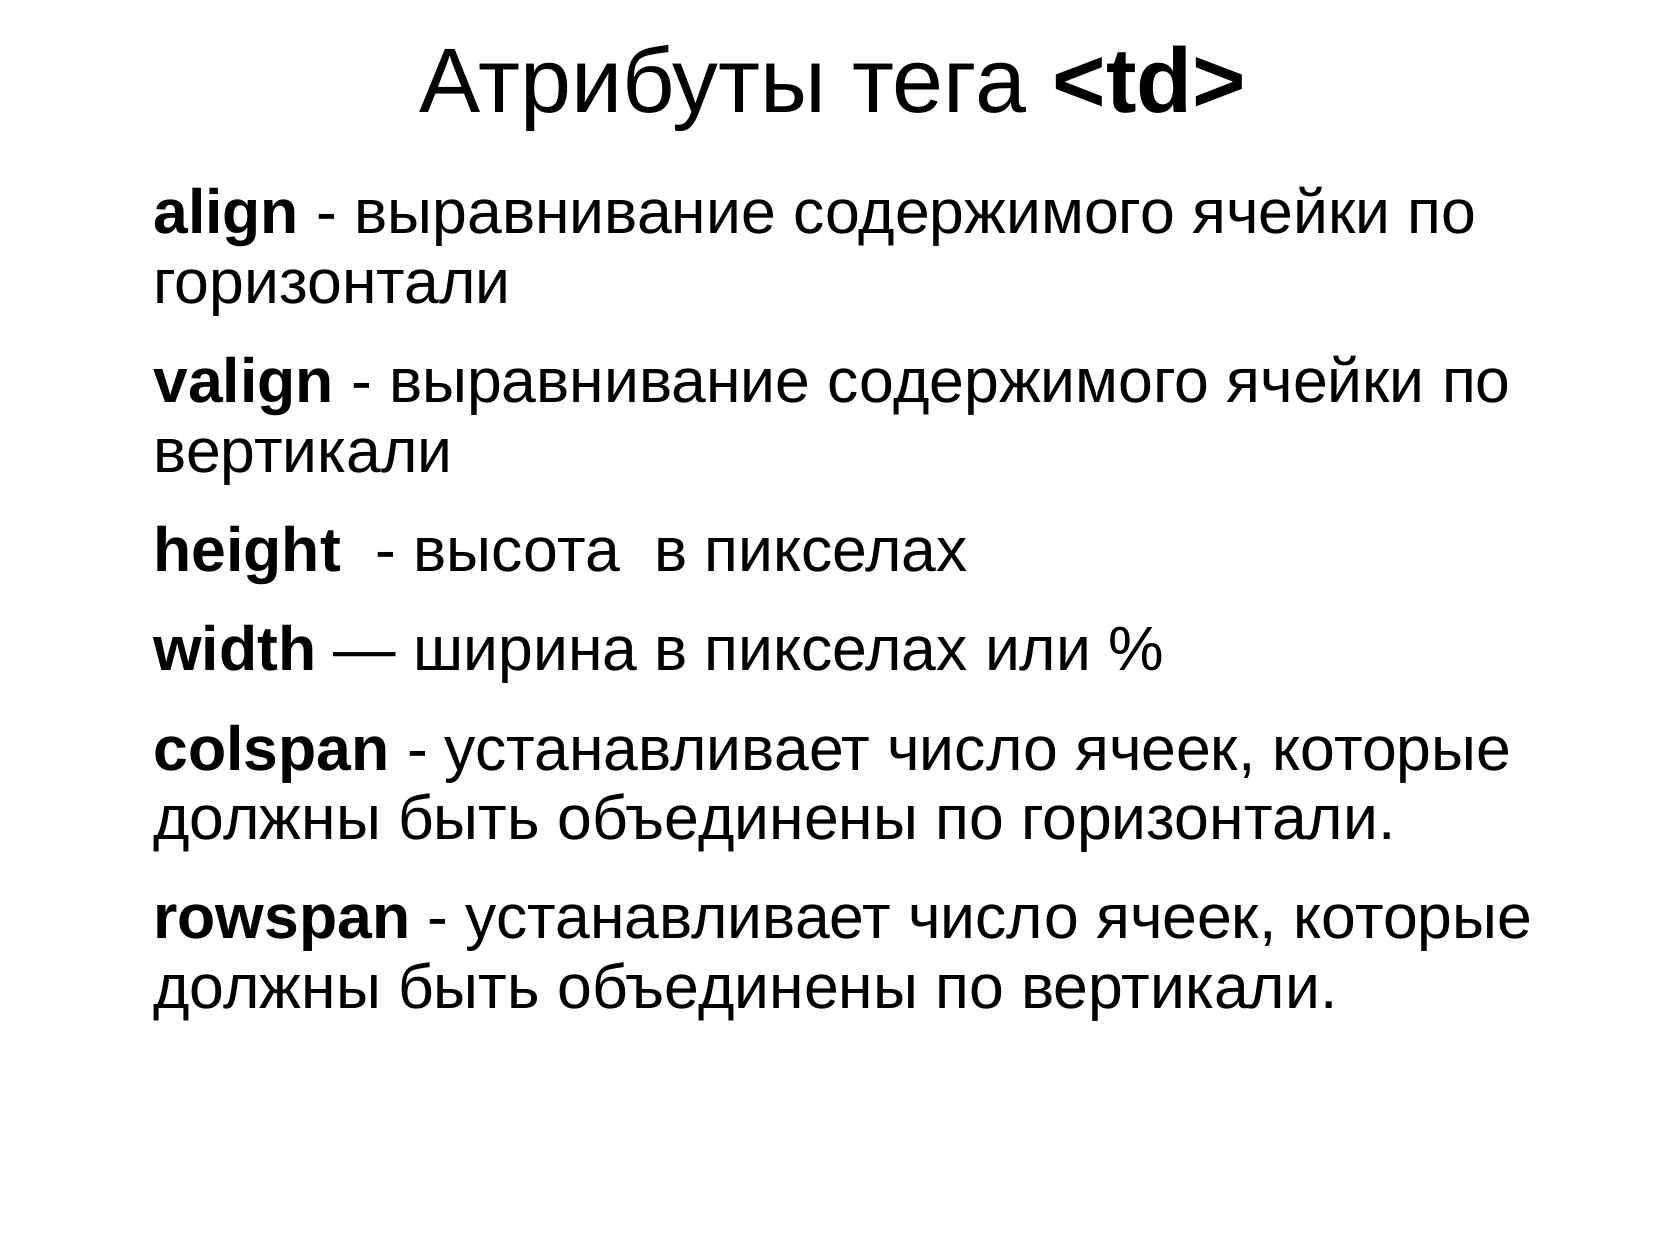

# Атрибуты тега <td>
align - выравнивание содержимого ячейки по горизонтали
valign - выравнивание содержимого ячейки по вертикали
height - высота в пикселах
width — ширина в пикселах или %
colspan - устанавливает число ячеек, которые должны быть объединены по горизонтали.
rowspan - устанавливает число ячеек, которые должны быть объединены по вертикали.